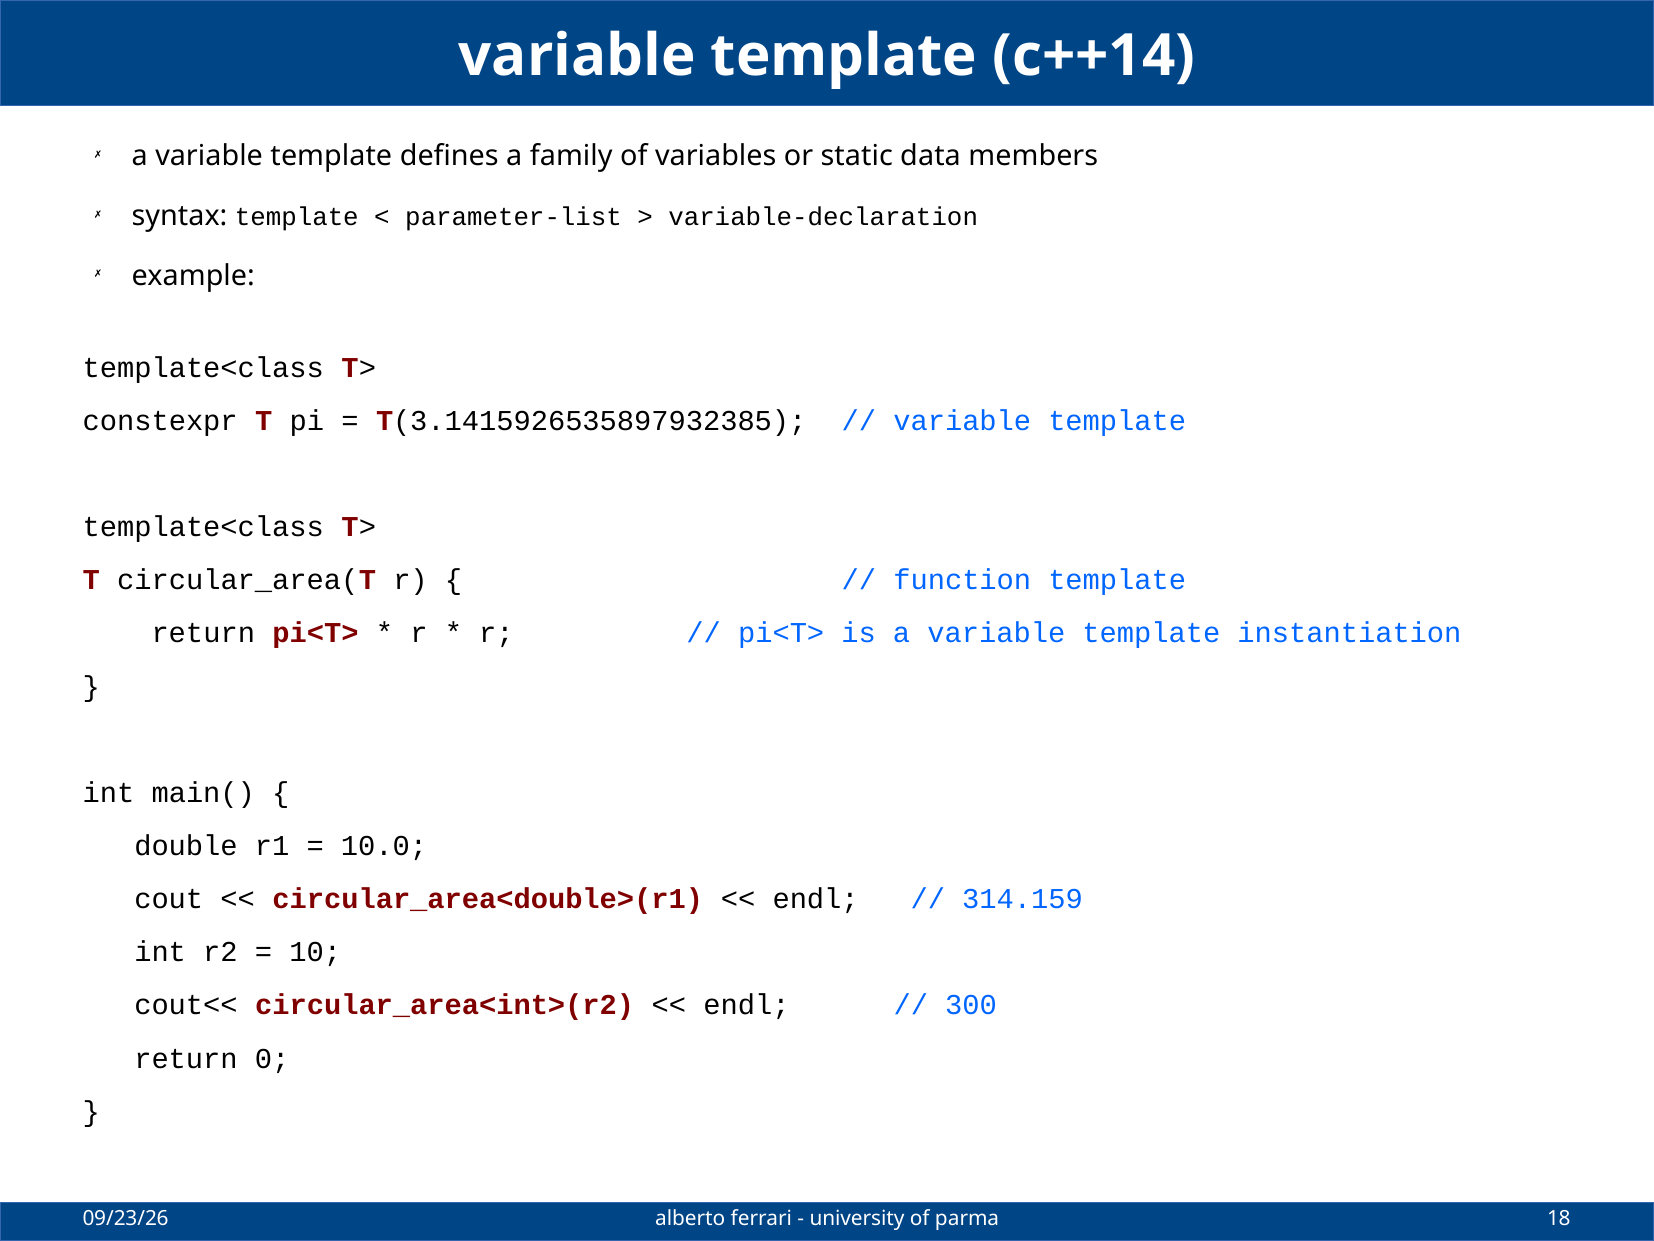

# variable template (c++14)
a variable template defines a family of variables or static data members
syntax: template < parameter-list > variable-declaration
example:
template<class T>
constexpr T pi = T(3.1415926535897932385); // variable template
template<class T>
T circular_area(T r) { // function template
 return pi<T> * r * r; // pi<T> is a variable template instantiation
}
int main() {
	double r1 = 10.0;
	cout << circular_area<double>(r1) << endl;		// 314.159
	int r2 = 10;
 cout<< circular_area<int>(r2) << endl; // 300
	return 0;
}
alberto ferrari - university of parma
18